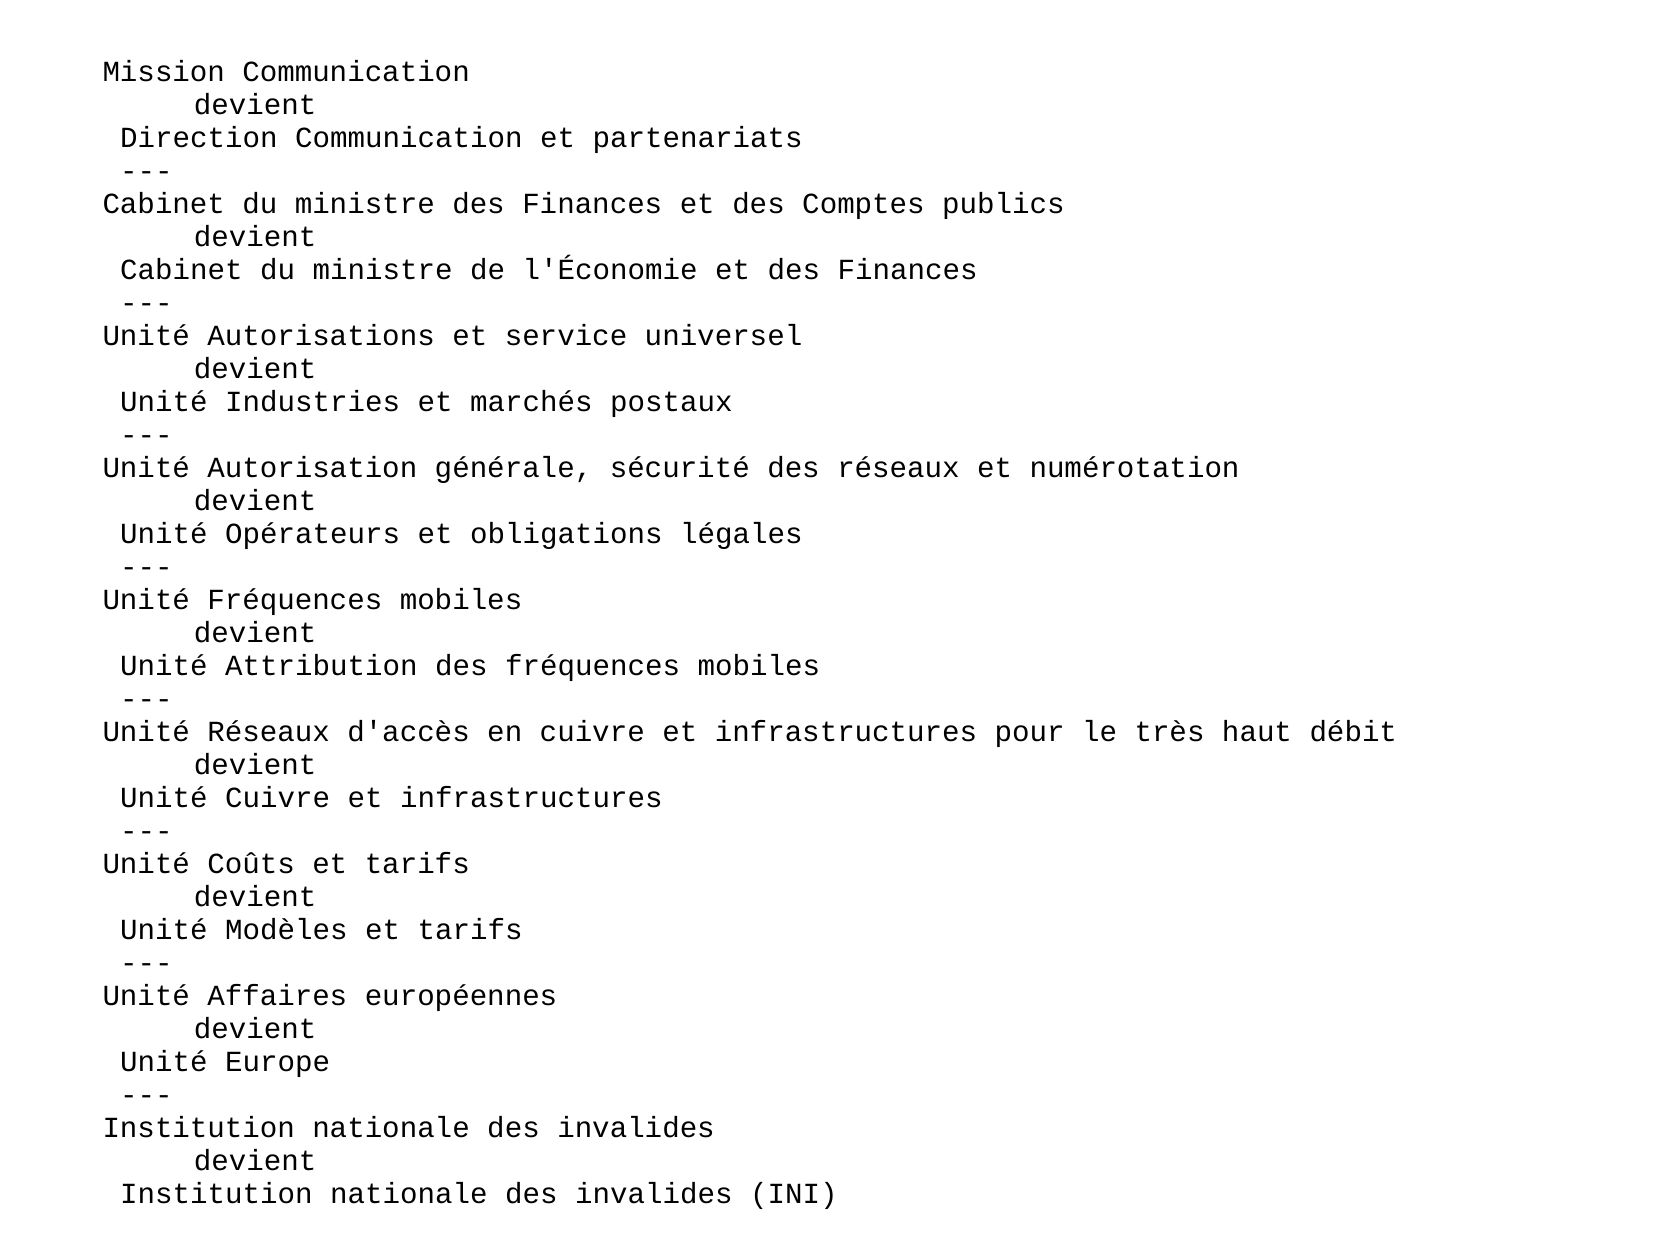

Mission Communication
 	 devient
 Direction Communication et partenariats
 ---
Cabinet du ministre des Finances et des Comptes publics
 	 devient
 Cabinet du ministre de l'Économie et des Finances
 ---
Unité Autorisations et service universel
 	 devient
 Unité Industries et marchés postaux
 ---
Unité Autorisation générale, sécurité des réseaux et numérotation
 	 devient
 Unité Opérateurs et obligations légales
 ---
Unité Fréquences mobiles
 	 devient
 Unité Attribution des fréquences mobiles
 ---
Unité Réseaux d'accès en cuivre et infrastructures pour le très haut débit
 	 devient
 Unité Cuivre et infrastructures
 ---
Unité Coûts et tarifs
 	 devient
 Unité Modèles et tarifs
 ---
Unité Affaires européennes
 	 devient
 Unité Europe
 ---
Institution nationale des invalides
 	 devient
 Institution nationale des invalides (INI)